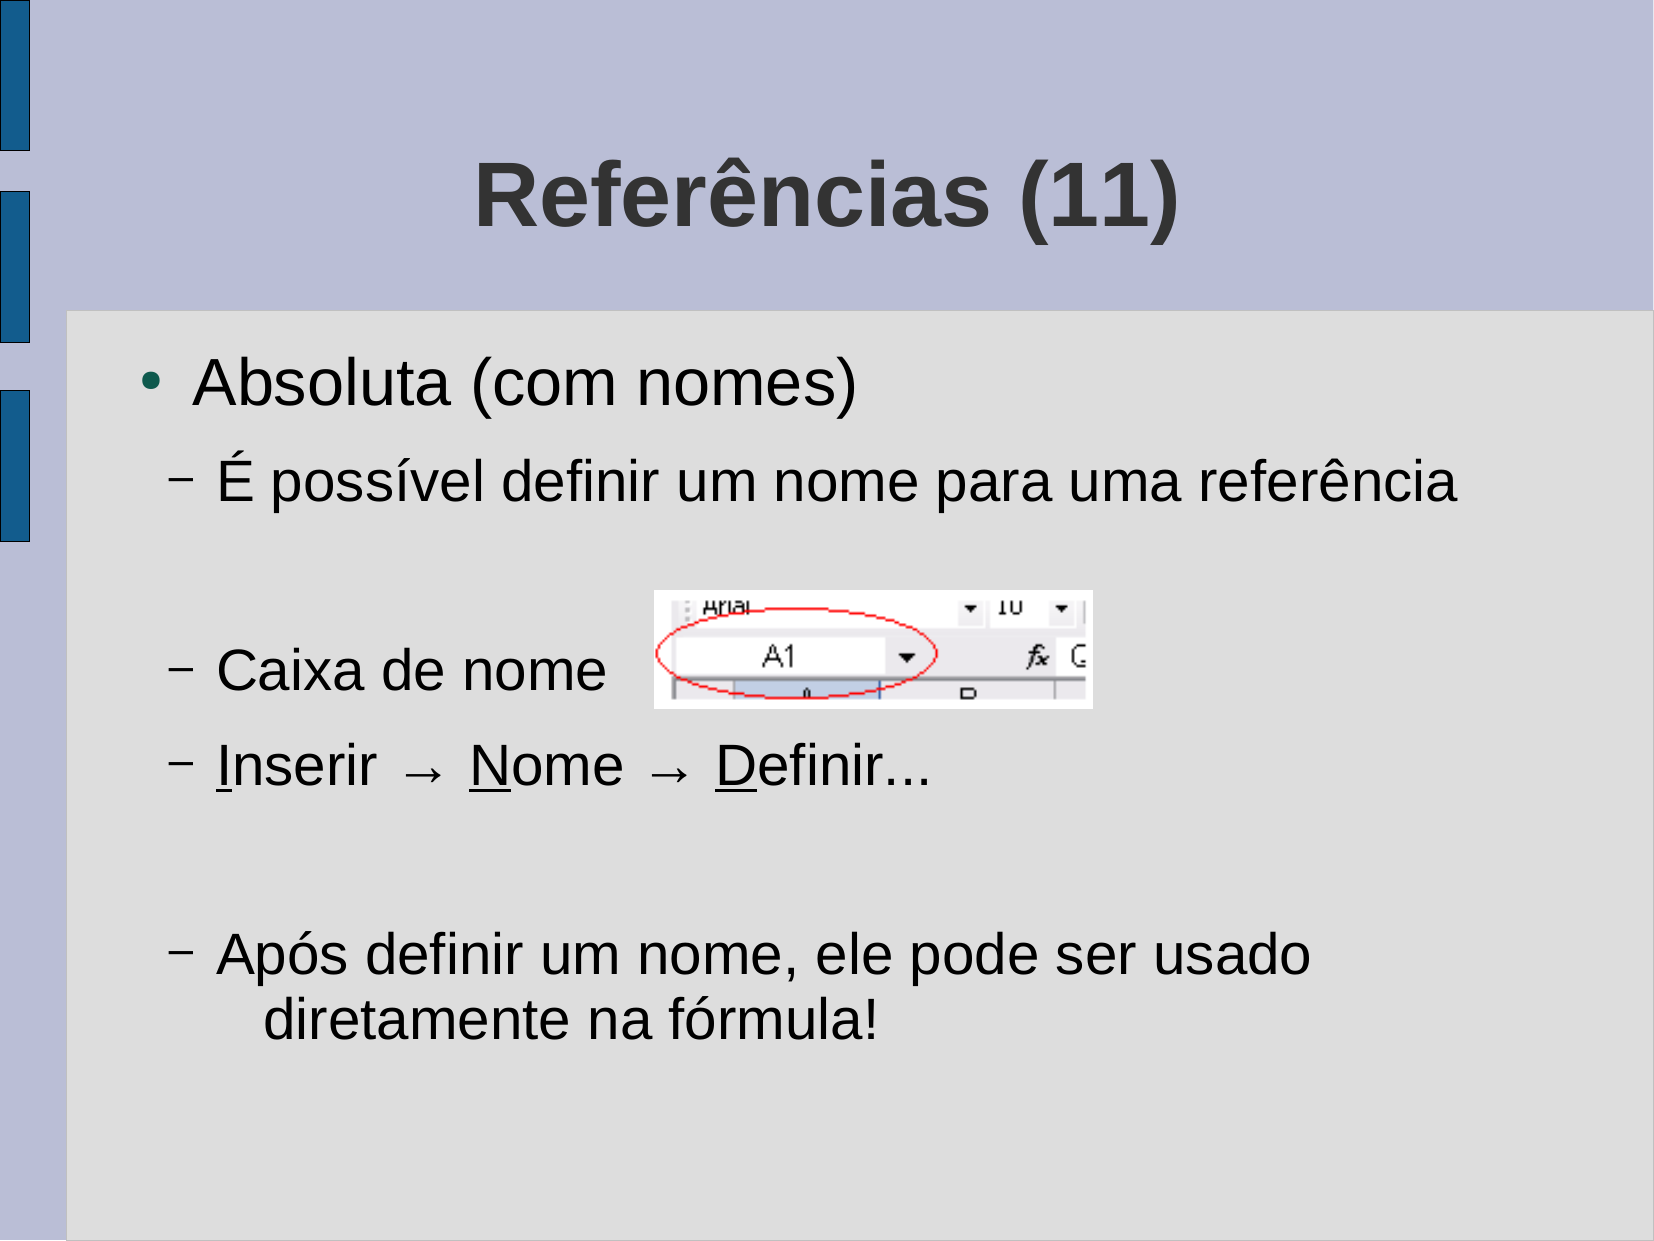

# Referências (11)
Absoluta (com nomes)
É possível definir um nome para uma referência
Caixa de nome
Inserir → Nome → Definir...
Após definir um nome, ele pode ser usado diretamente na fórmula!